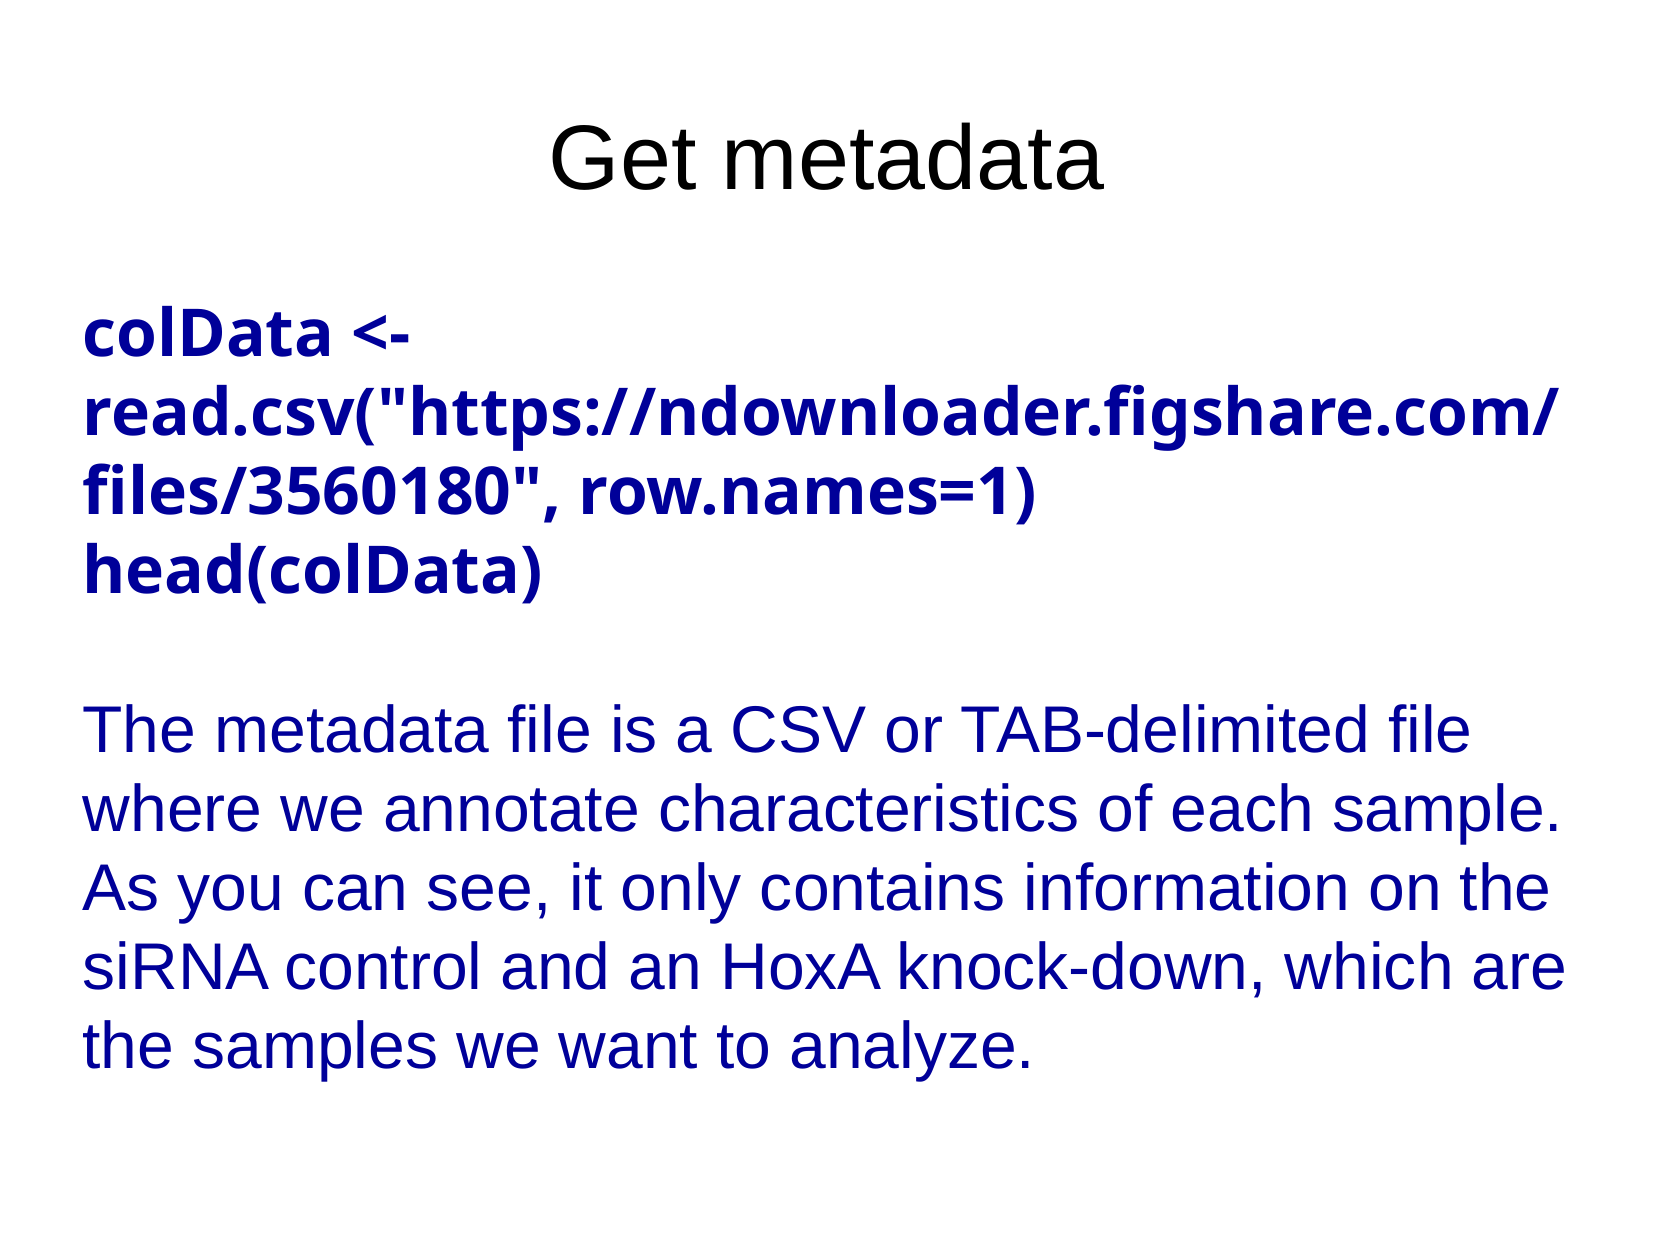

Get metadata
colData <- read.csv("https://ndownloader.figshare.com/files/3560180", row.names=1)
head(colData)
The metadata file is a CSV or TAB-delimited file where we annotate characteristics of each sample.
As you can see, it only contains information on the siRNA control and an HoxA knock-down, which are the samples we want to analyze.